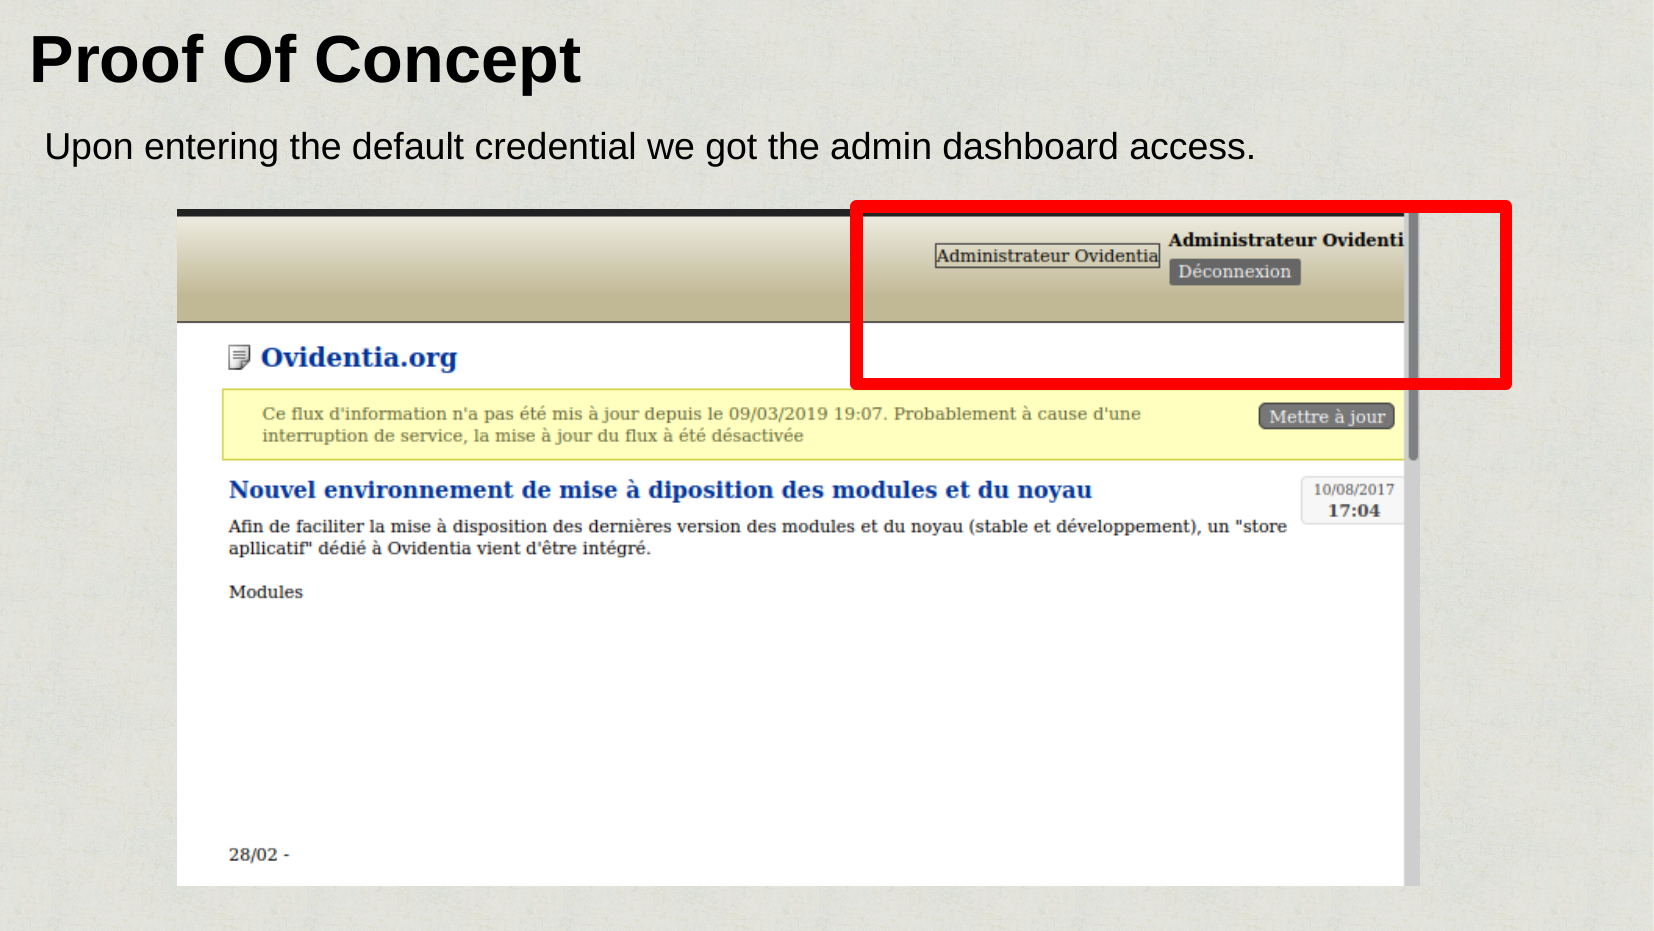

# Proof Of Concept
Upon entering the default credential we got the admin dashboard access.